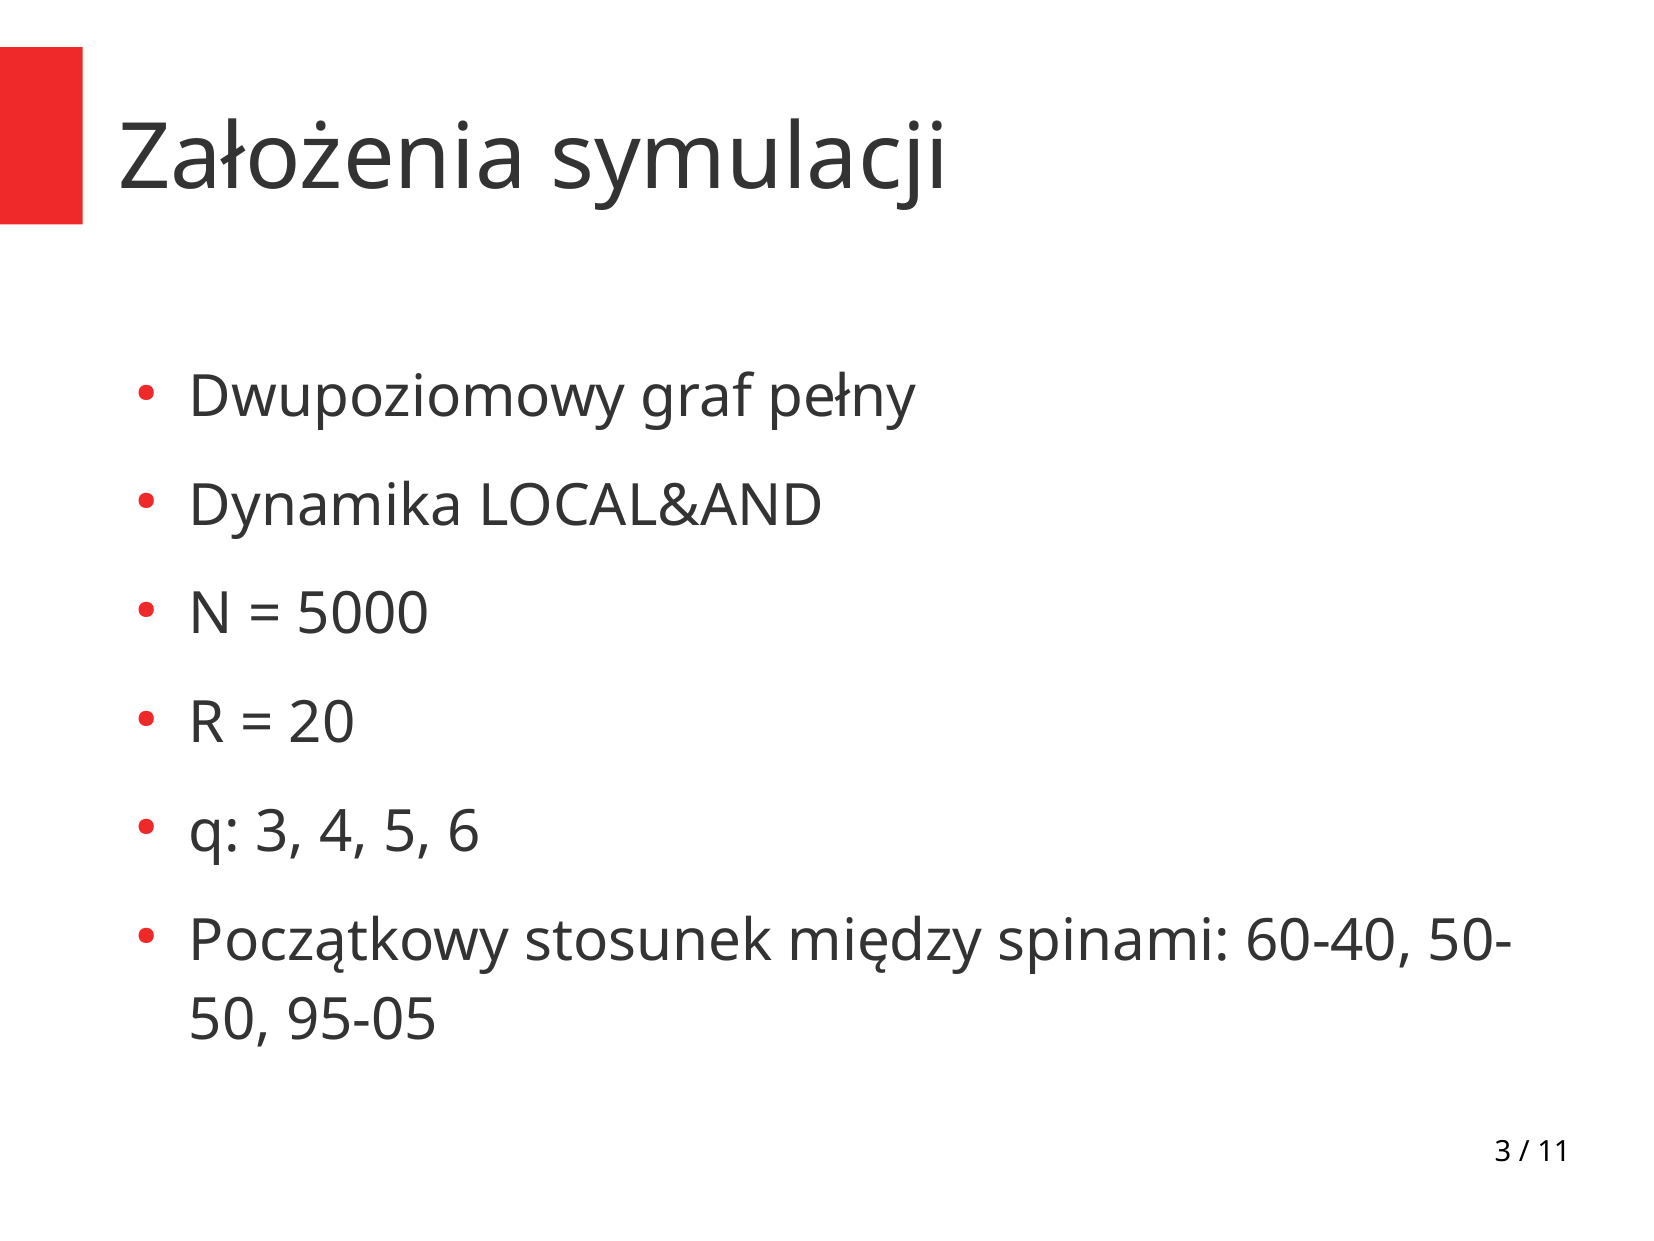

# Założenia symulacji
Dwupoziomowy graf pełny
Dynamika LOCAL&AND
N = 5000
R = 20
q: 3, 4, 5, 6
Początkowy stosunek między spinami: 60-40, 50-50, 95-05
3